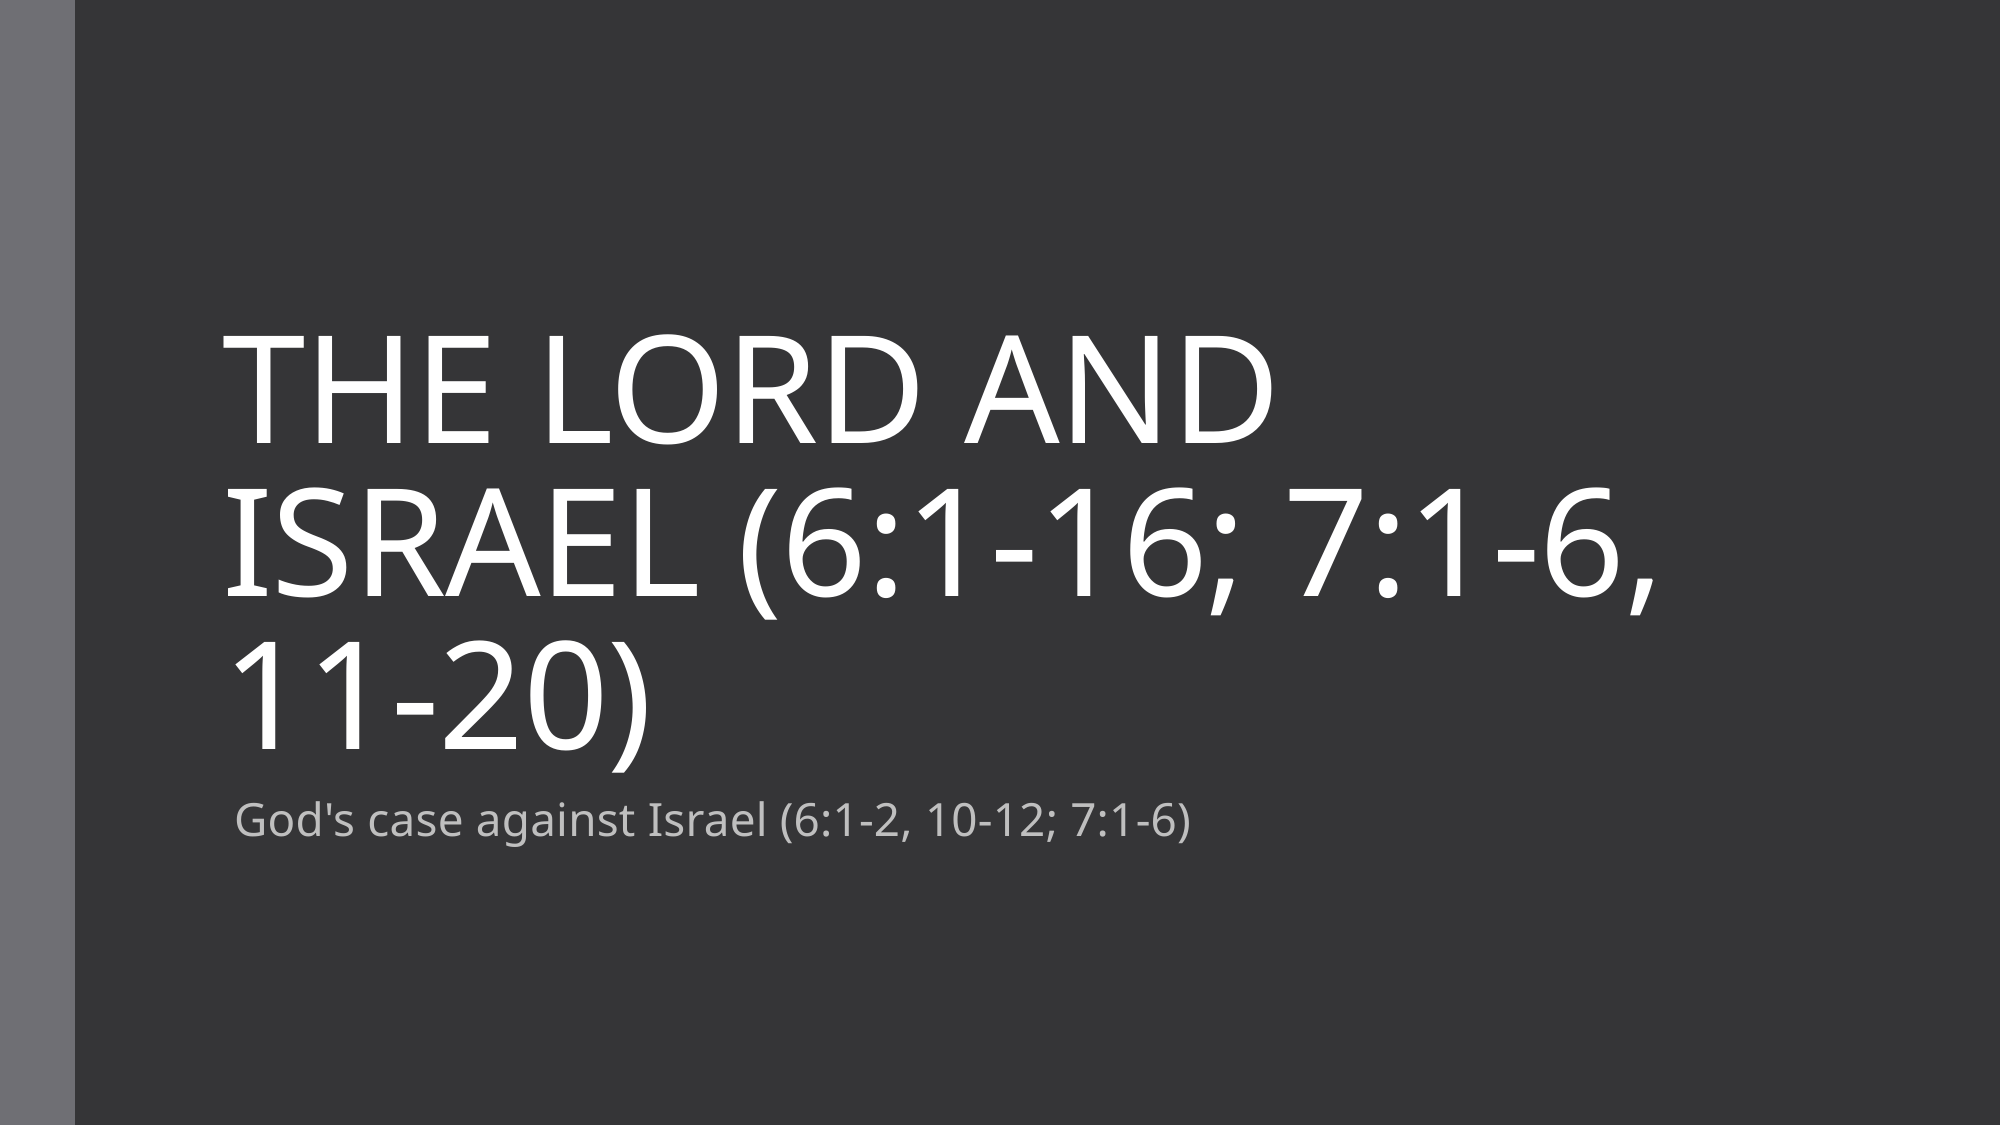

# THE LORD AND ISRAEL (6:1-16; 7:1-6, 11-20)
 God's case against Israel (6:1-2, 10-12; 7:1-6)